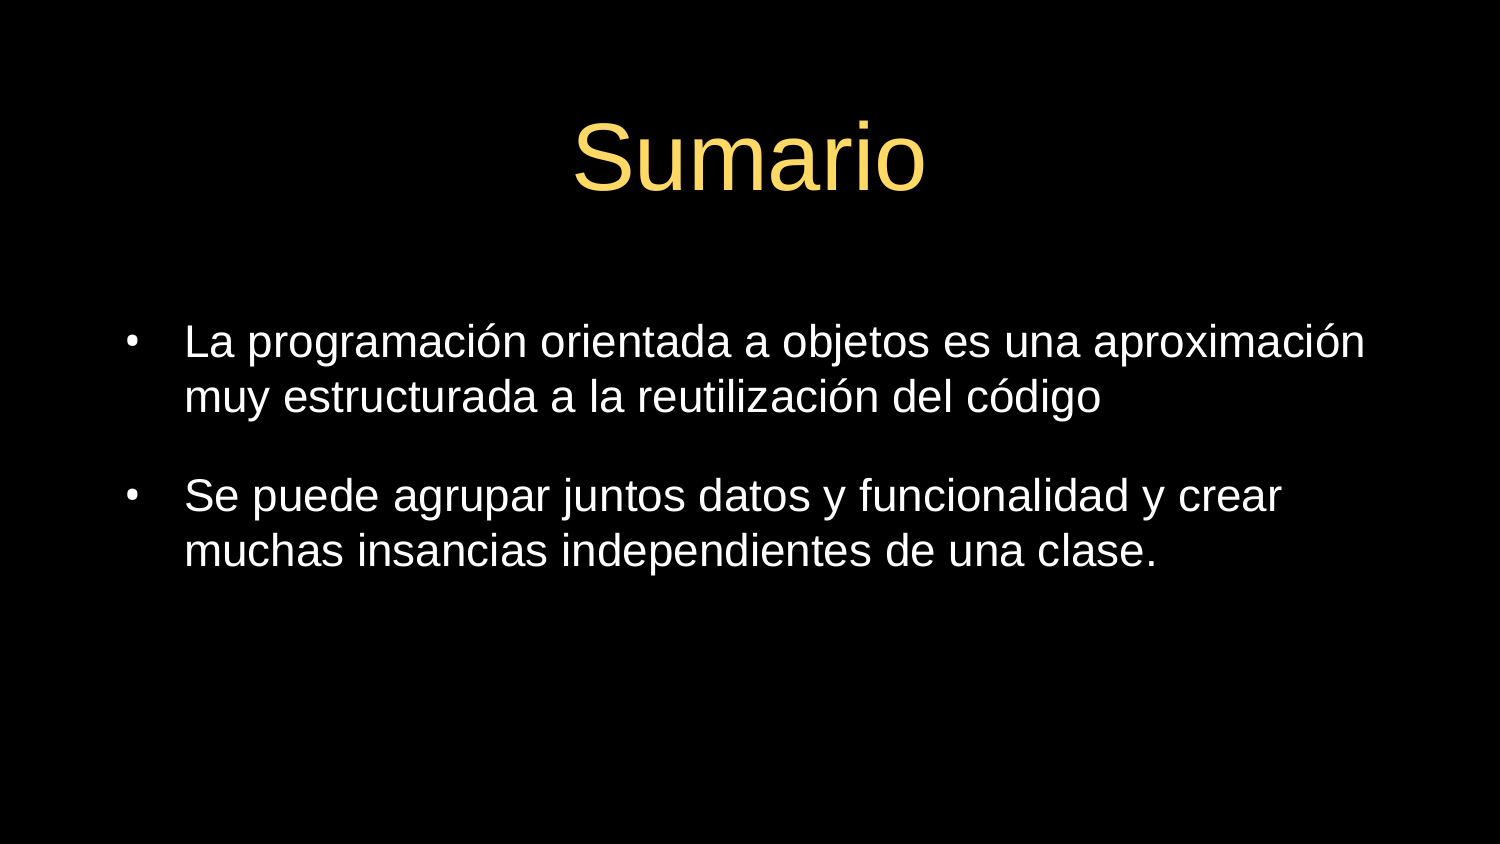

# Sumario
La programación orientada a objetos es una aproximación muy estructurada a la reutilización del código
Se puede agrupar juntos datos y funcionalidad y crear muchas insancias independientes de una clase.